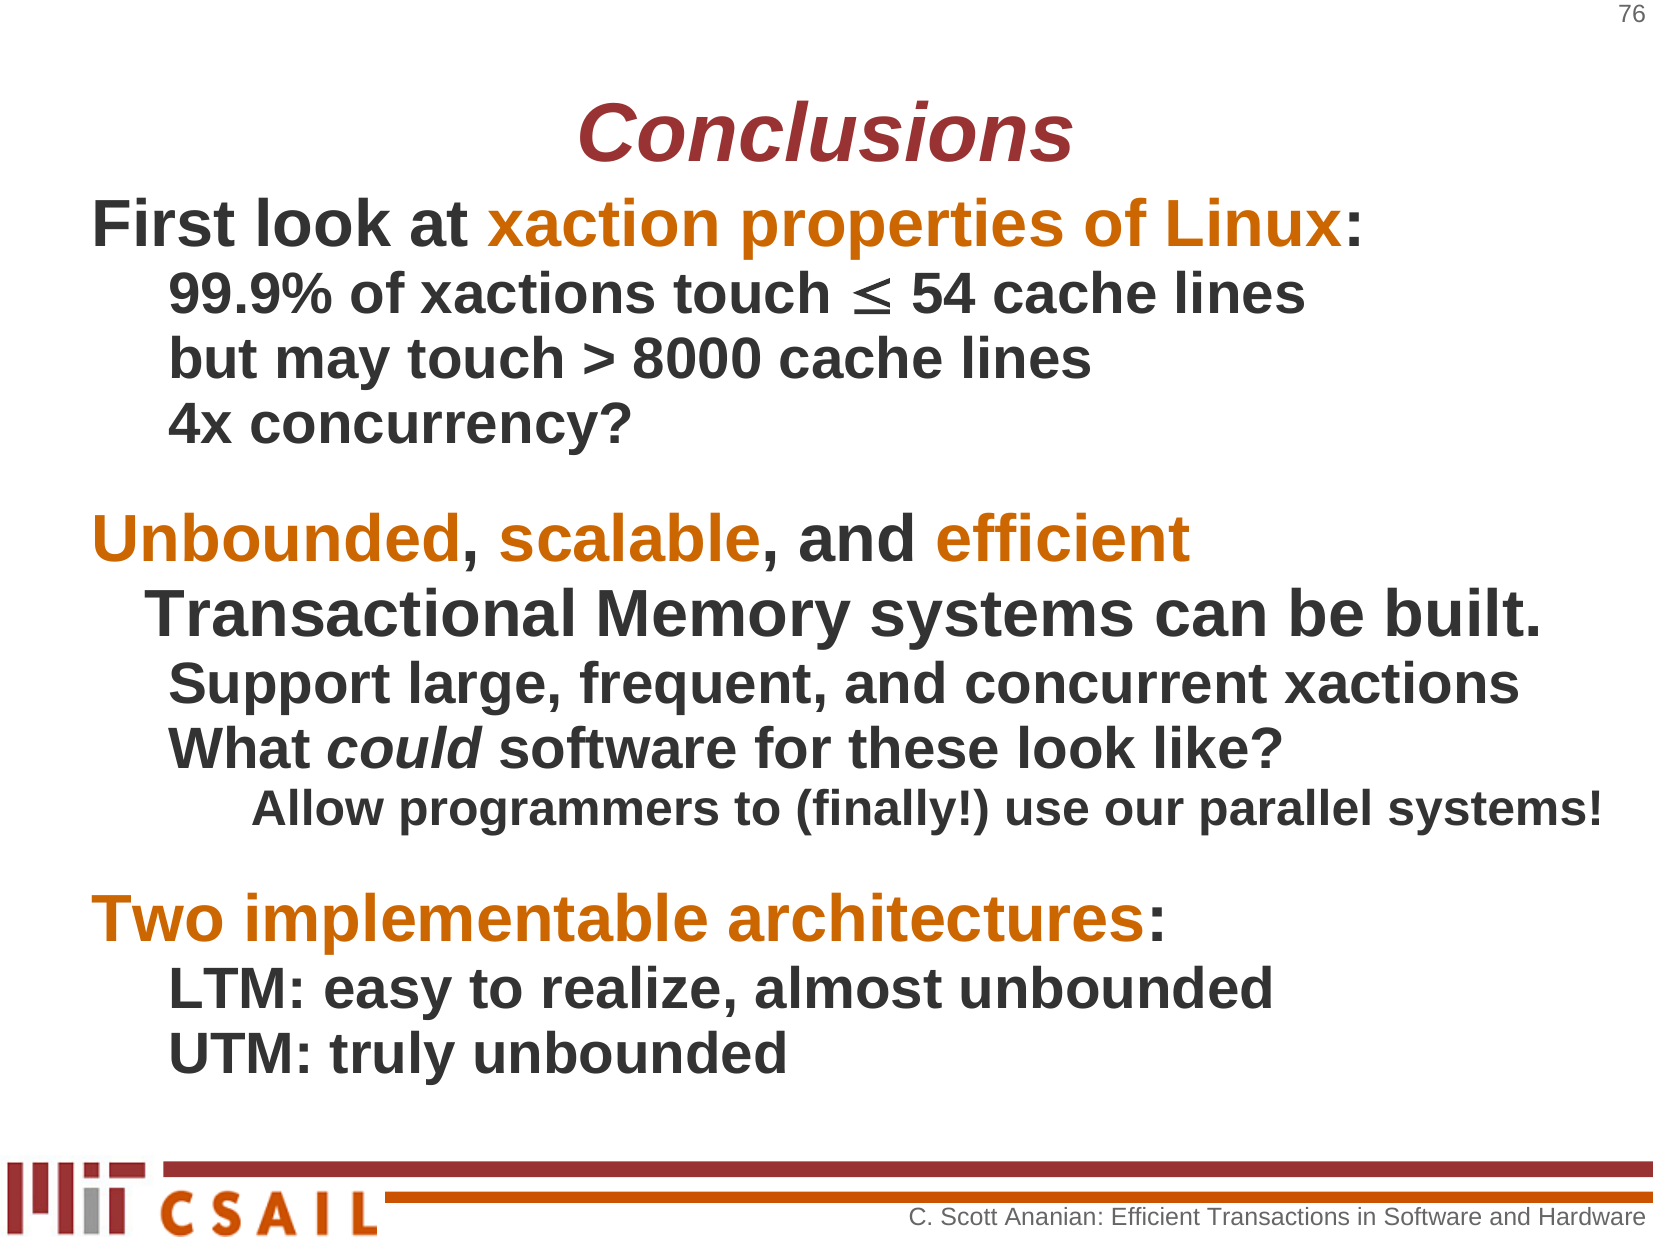

# Conclusions
First look at xaction properties of Linux:
99.9% of xactions touch ≤ 54 cache lines
but may touch > 8000 cache lines
4x concurrency?
Unbounded, scalable, and efficient Transactional Memory systems can be built.
Support large, frequent, and concurrent xactions
What could software for these look like?
Allow programmers to (finally!) use our parallel systems!
Two implementable architectures:
LTM: easy to realize, almost unbounded
UTM: truly unbounded